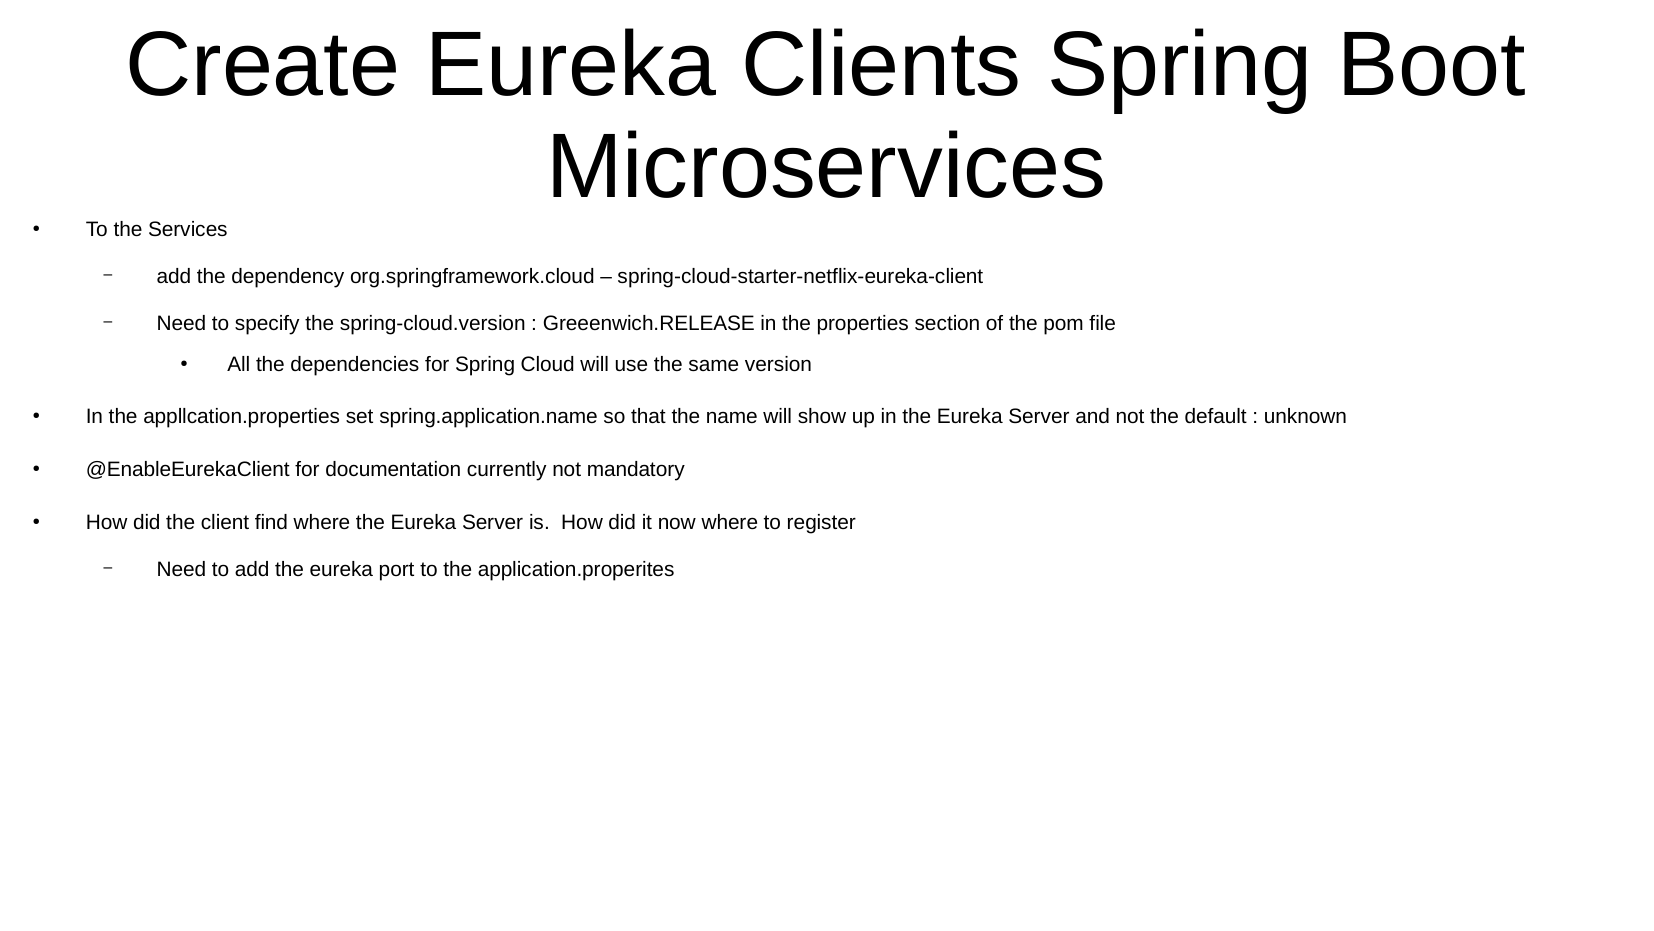

# Create Eureka Clients Spring Boot Microservices
To the Services
add the dependency org.springframework.cloud – spring-cloud-starter-netflix-eureka-client
Need to specify the spring-cloud.version : Greeenwich.RELEASE in the properties section of the pom file
All the dependencies for Spring Cloud will use the same version
In the appllcation.properties set spring.application.name so that the name will show up in the Eureka Server and not the default : unknown
@EnableEurekaClient for documentation currently not mandatory
How did the client find where the Eureka Server is. How did it now where to register
Need to add the eureka port to the application.properites